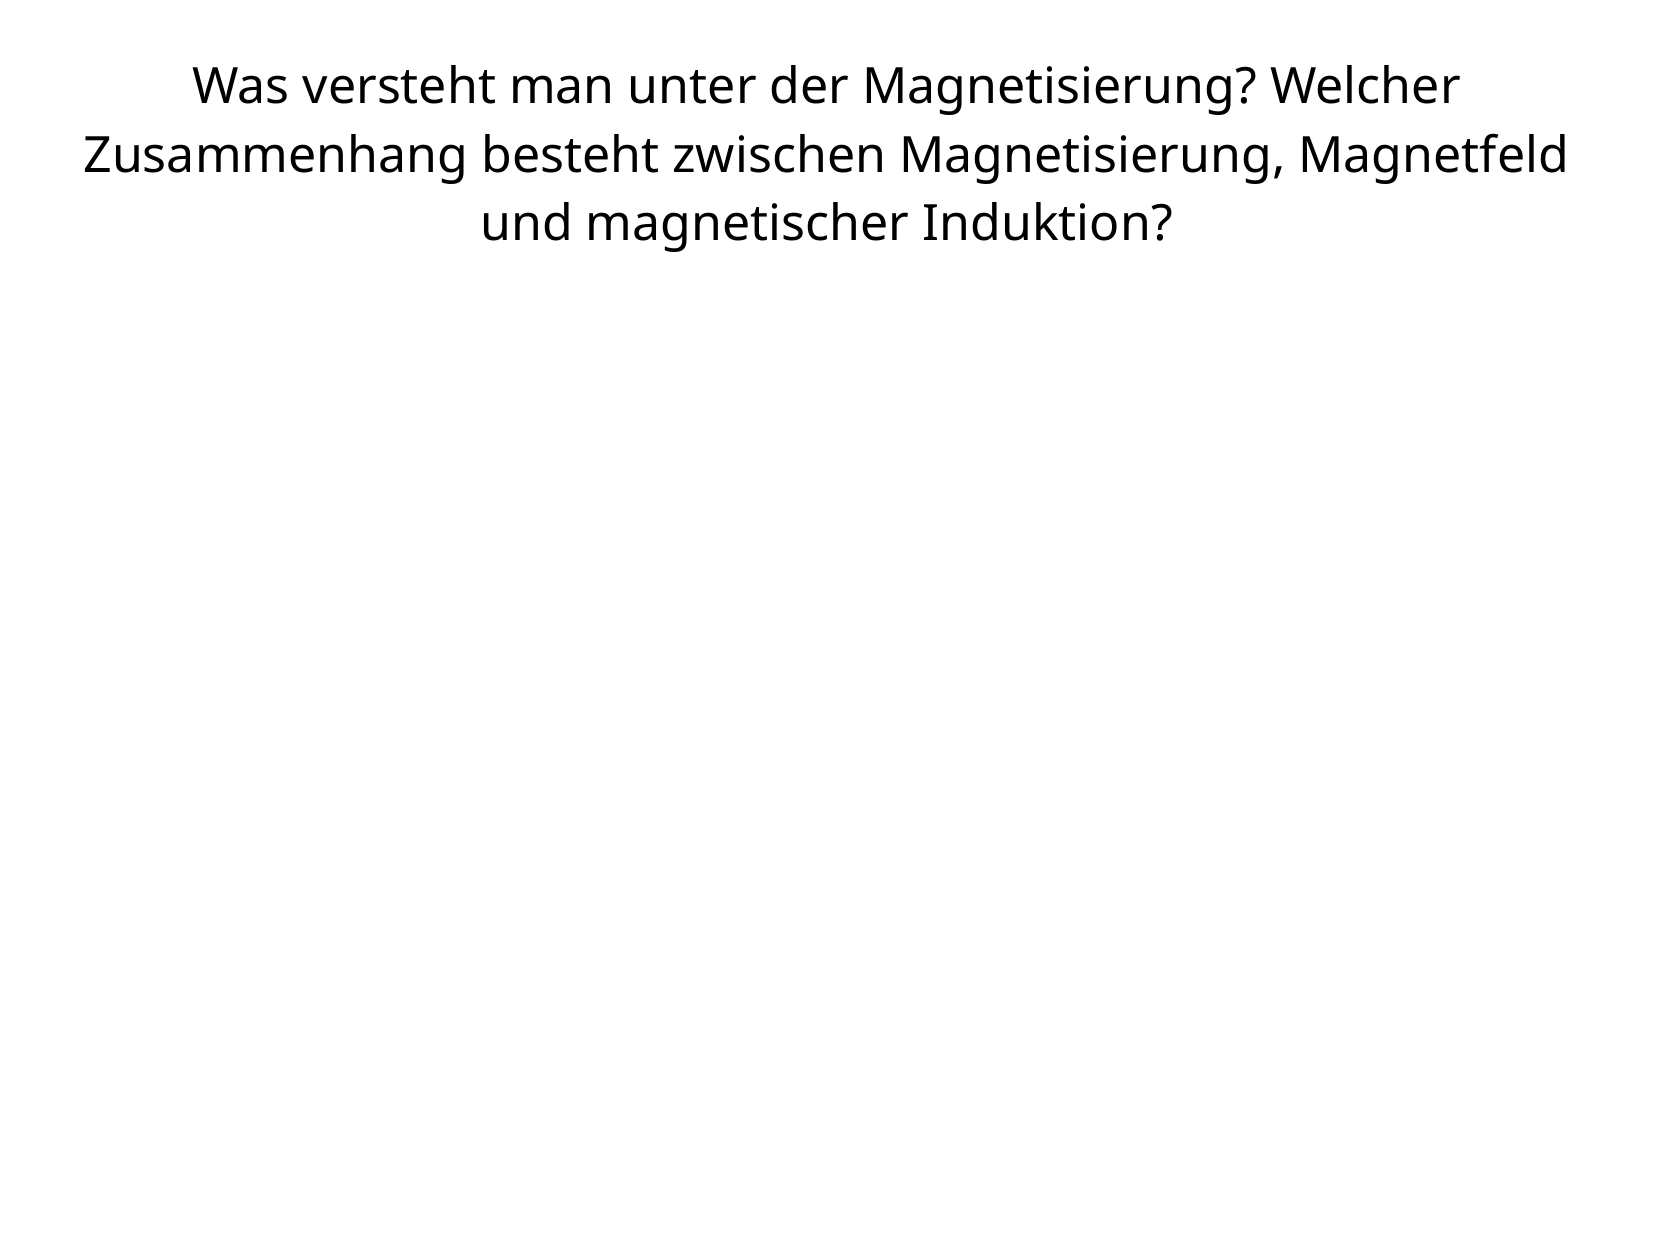

# Was versteht man unter der Magnetisierung? Welcher Zusammenhang besteht zwischen Magnetisierung, Magnetfeld und magnetischer Induktion?